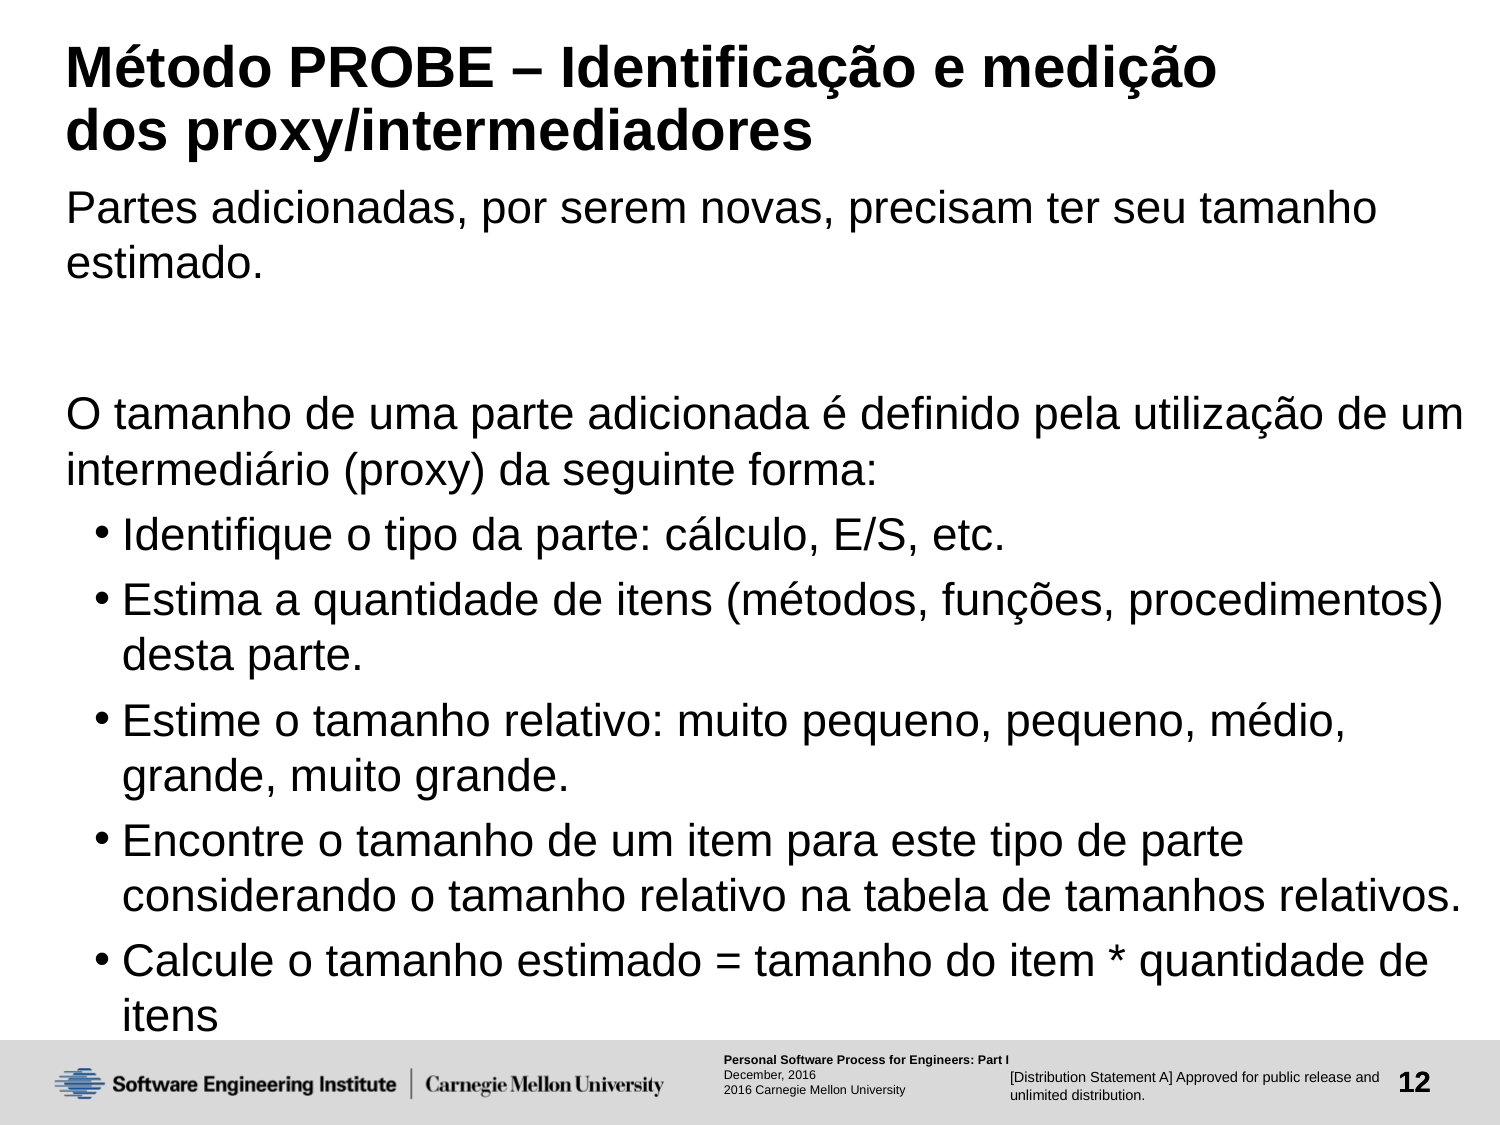

# Método PROBE – Identificação e medição dos proxy/intermediadores
Partes adicionadas, por serem novas, precisam ter seu tamanho estimado.
O tamanho de uma parte adicionada é definido pela utilização de um intermediário (proxy) da seguinte forma:
Identifique o tipo da parte: cálculo, E/S, etc.
Estima a quantidade de itens (métodos, funções, procedimentos) desta parte.
Estime o tamanho relativo: muito pequeno, pequeno, médio, grande, muito grande.
Encontre o tamanho de um item para este tipo de parte considerando o tamanho relativo na tabela de tamanhos relativos.
Calcule o tamanho estimado = tamanho do item * quantidade de itens